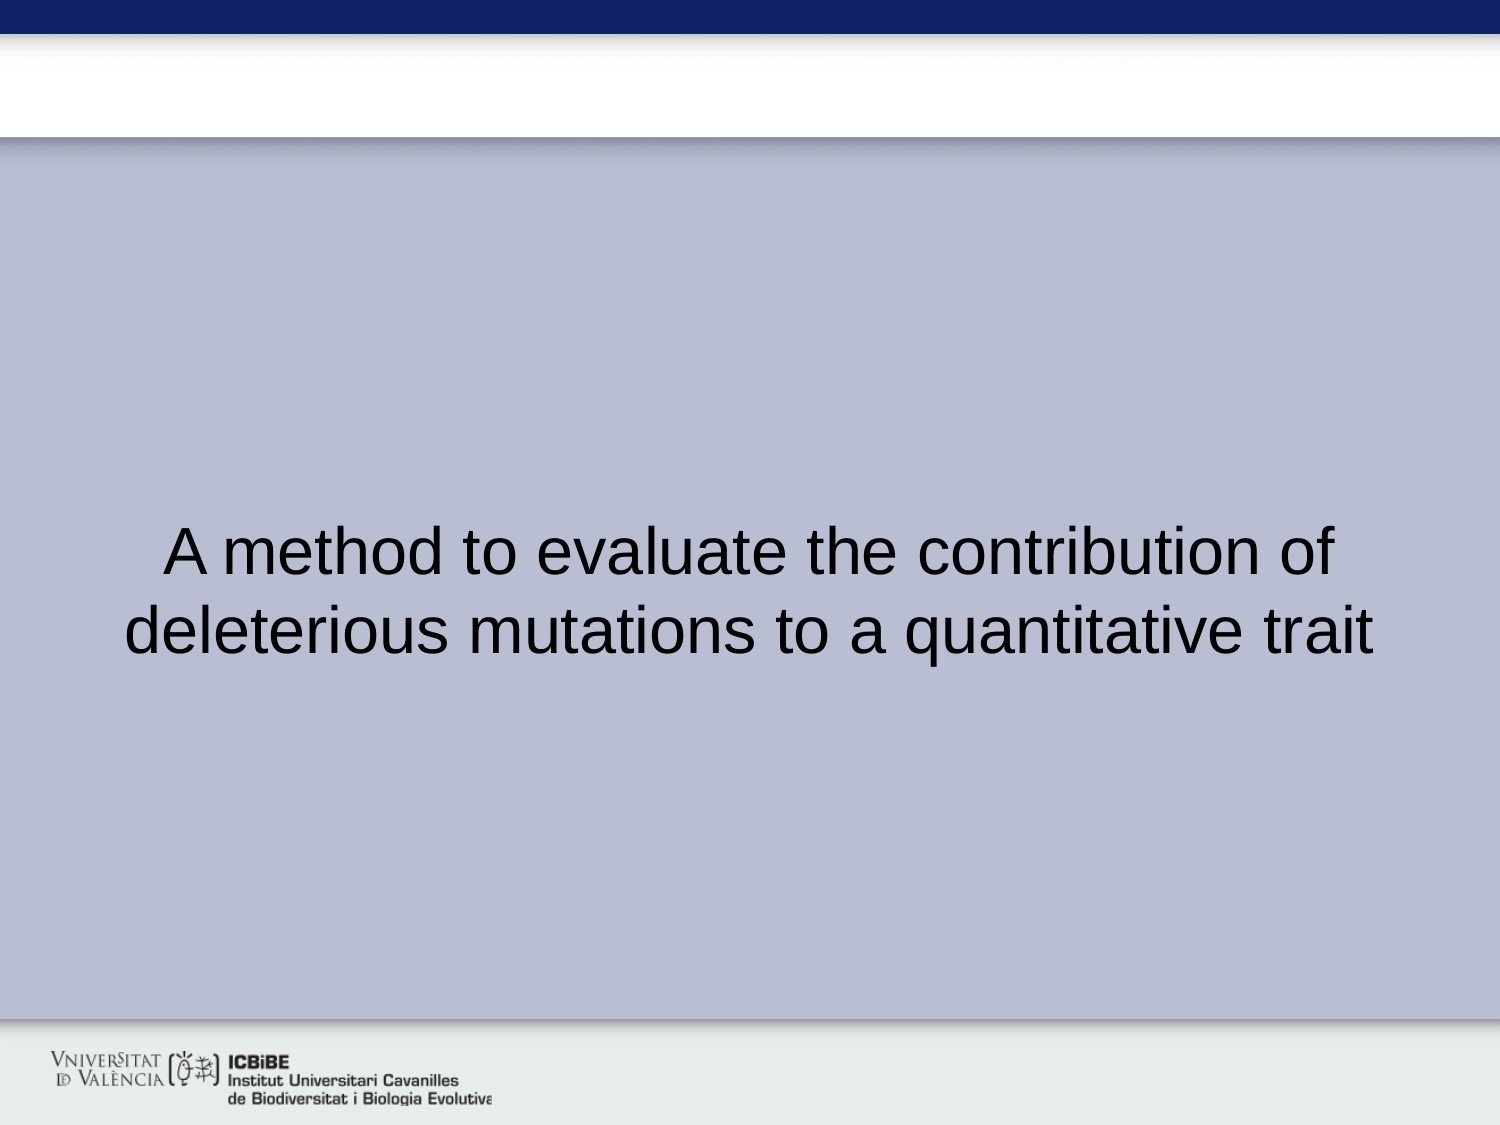

#
A method to evaluate the contribution of deleterious mutations to a quantitative trait